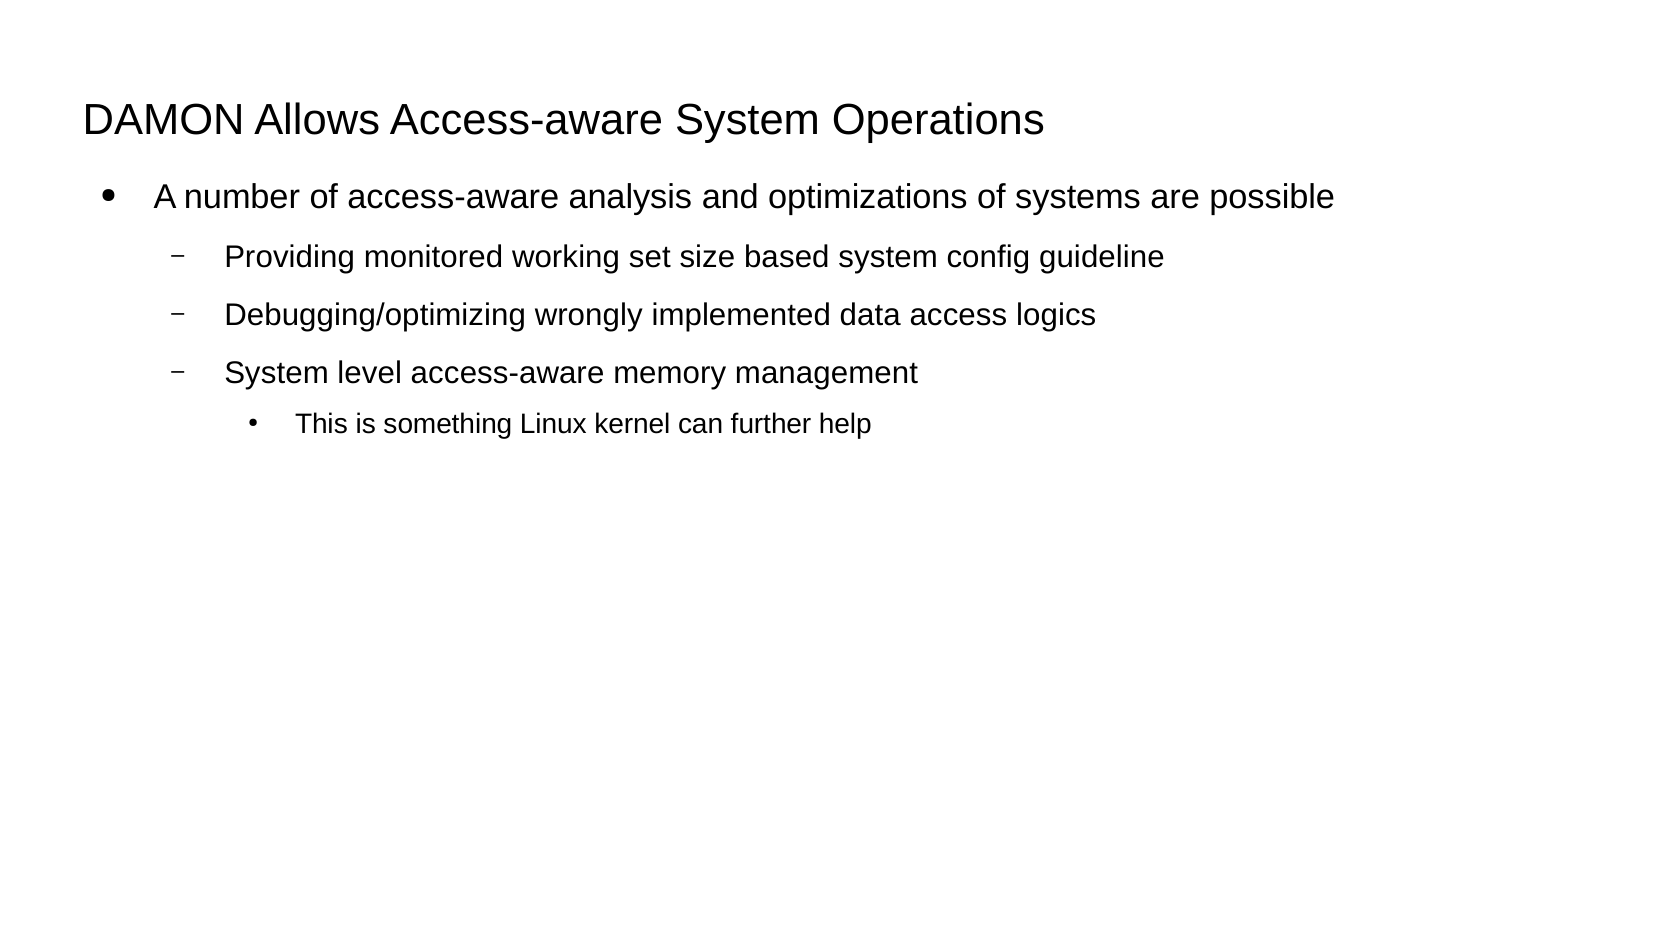

# DAMON Allows Access-aware System Operations
A number of access-aware analysis and optimizations of systems are possible
Providing monitored working set size based system config guideline
Debugging/optimizing wrongly implemented data access logics
System level access-aware memory management
This is something Linux kernel can further help